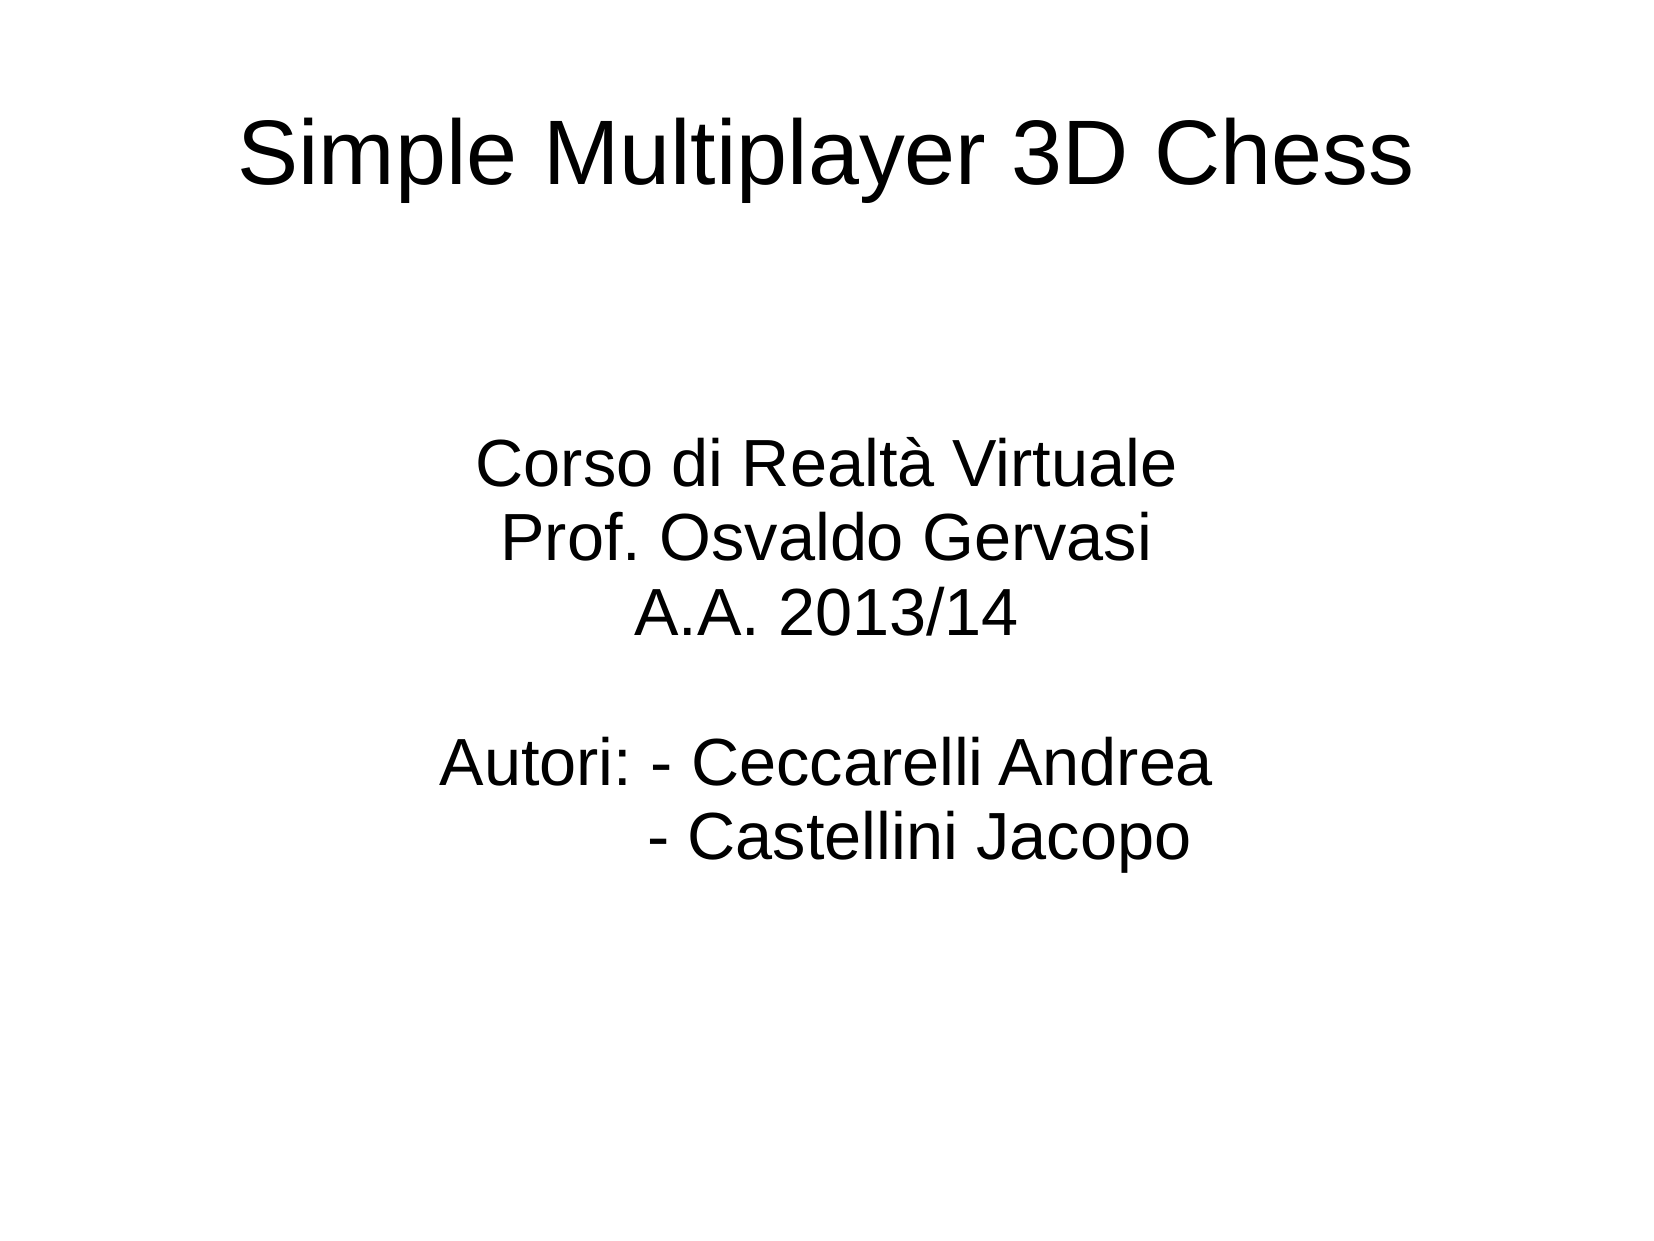

# Simple Multiplayer 3D Chess
Corso di Realtà Virtuale
Prof. Osvaldo Gervasi
A.A. 2013/14
Autori: - Ceccarelli Andrea
 - Castellini Jacopo